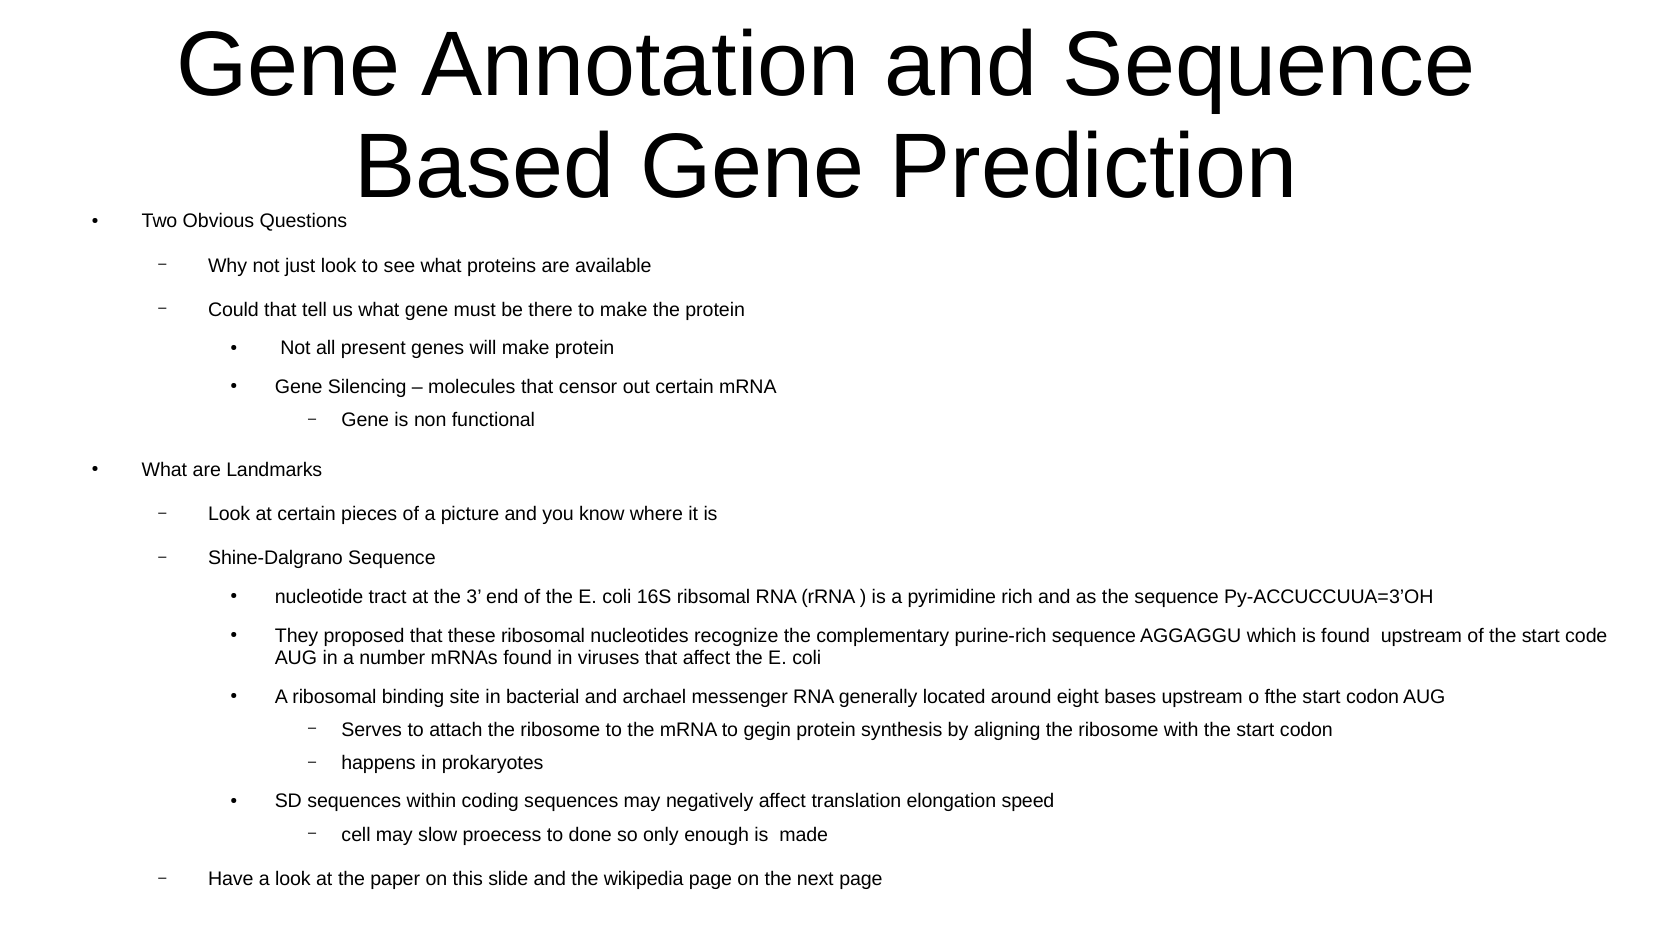

# Gene Annotation and Sequence Based Gene Prediction
Two Obvious Questions
Why not just look to see what proteins are available
Could that tell us what gene must be there to make the protein
 Not all present genes will make protein
Gene Silencing – molecules that censor out certain mRNA
Gene is non functional
What are Landmarks
Look at certain pieces of a picture and you know where it is
Shine-Dalgrano Sequence
nucleotide tract at the 3’ end of the E. coli 16S ribsomal RNA (rRNA ) is a pyrimidine rich and as the sequence Py-ACCUCCUUA=3’OH
They proposed that these ribosomal nucleotides recognize the complementary purine-rich sequence AGGAGGU which is found upstream of the start code AUG in a number mRNAs found in viruses that affect the E. coli
A ribosomal binding site in bacterial and archael messenger RNA generally located around eight bases upstream o fthe start codon AUG
Serves to attach the ribosome to the mRNA to gegin protein synthesis by aligning the ribosome with the start codon
happens in prokaryotes
SD sequences within coding sequences may negatively affect translation elongation speed
cell may slow proecess to done so only enough is made
Have a look at the paper on this slide and the wikipedia page on the next page